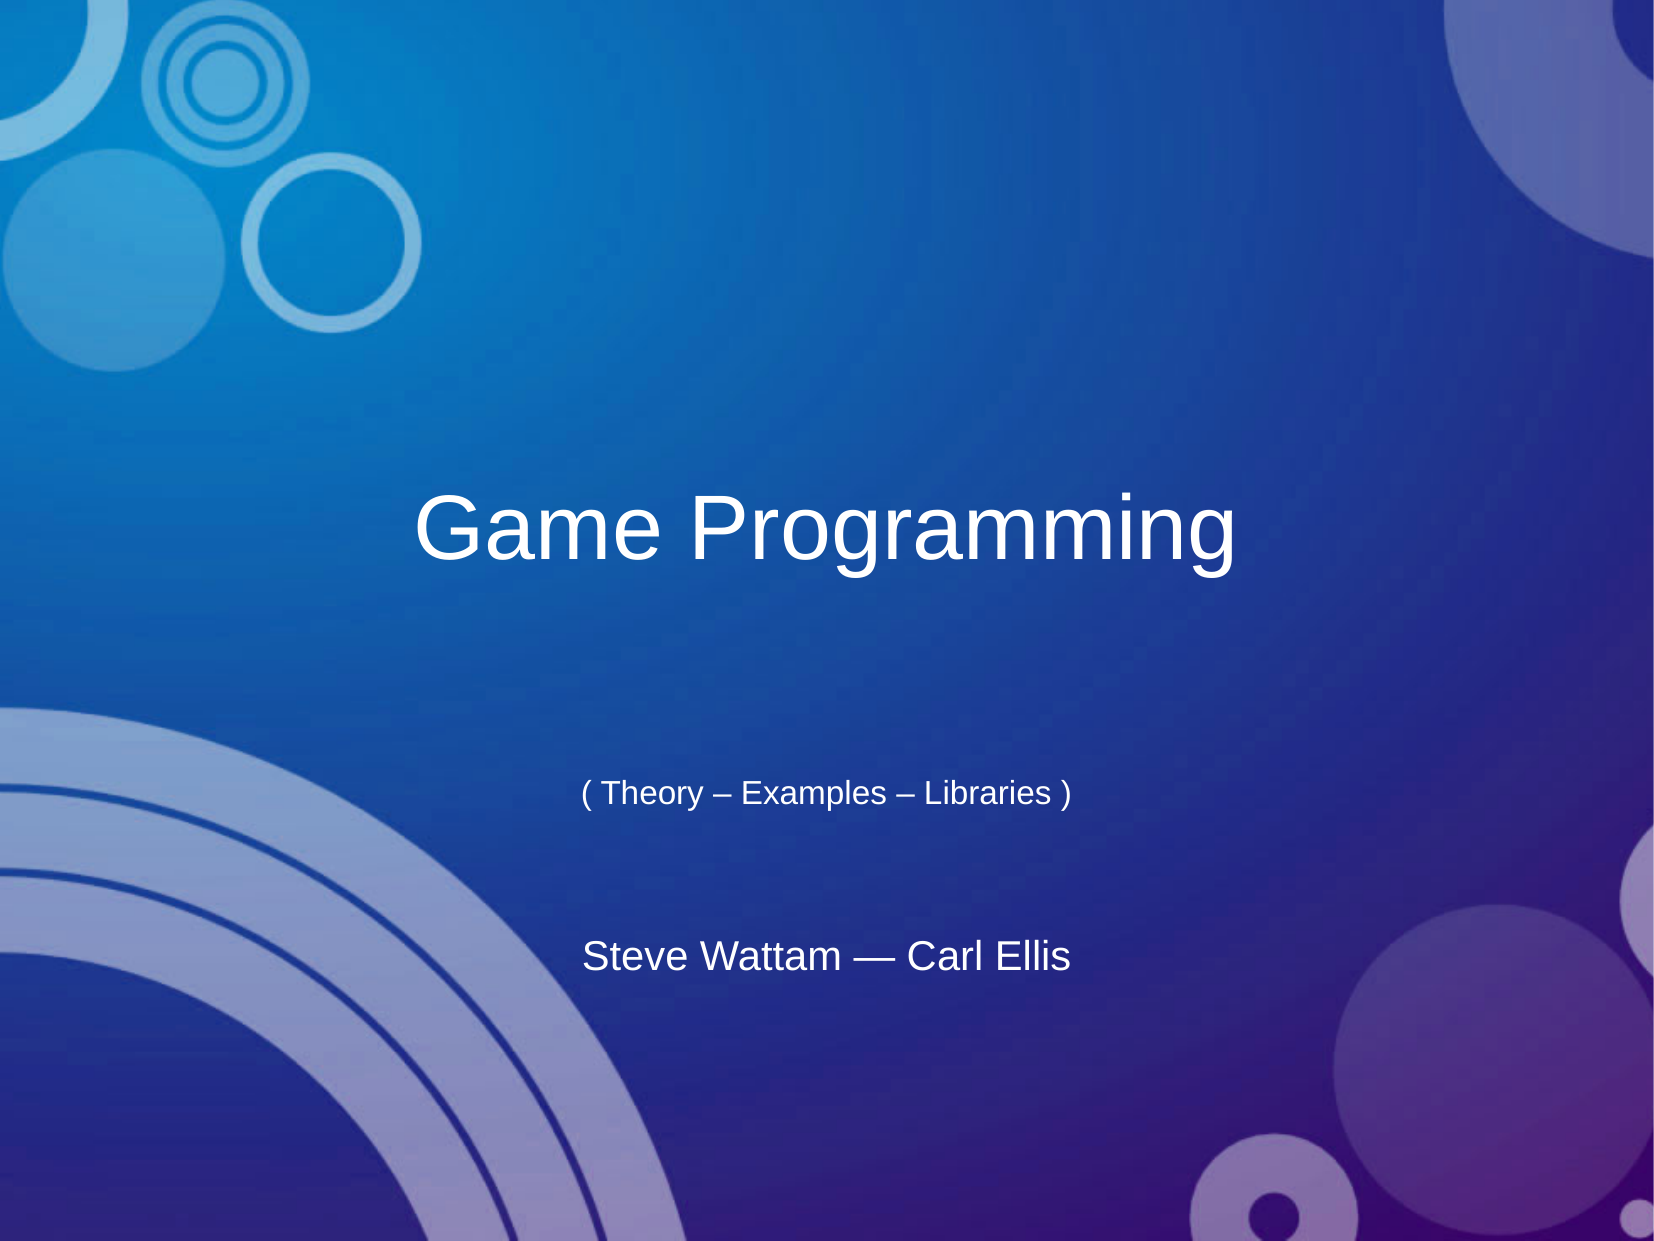

# Game Programming
( Theory – Examples – Libraries )
Steve Wattam ― Carl Ellis